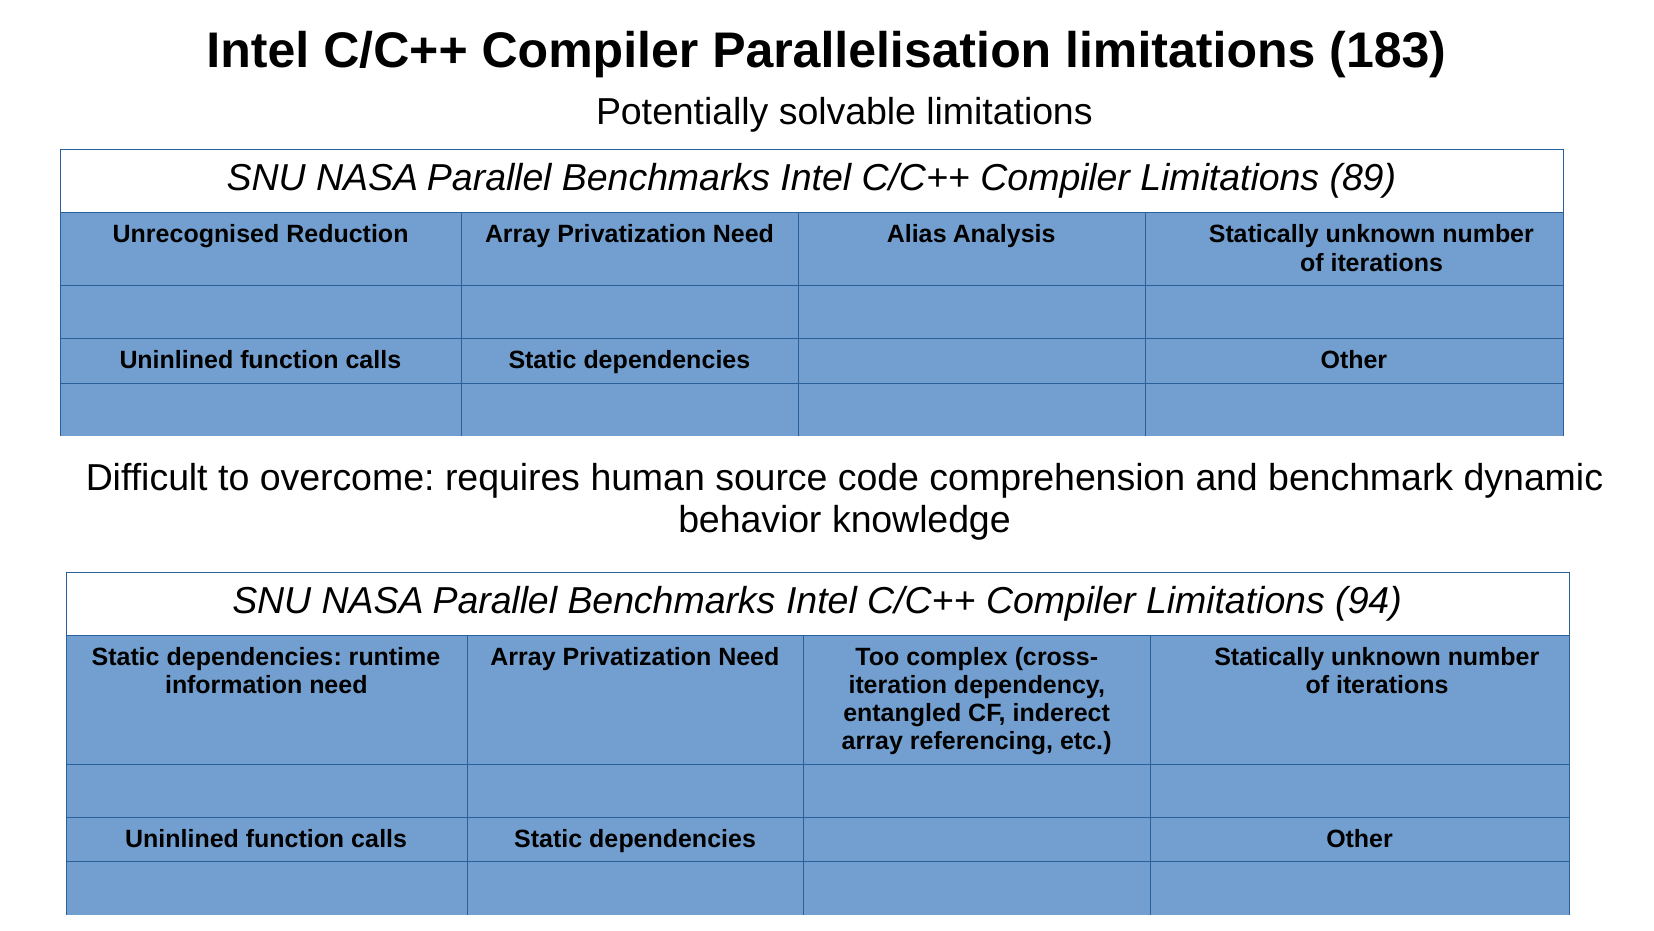

# Intel C/C++ Compiler Parallelisation limitations (183)
Potentially solvable limitations
| SNU NASA Parallel Benchmarks Intel C/C++ Compiler Limitations (89) | | | |
| --- | --- | --- | --- |
| Unrecognised Reduction | Array Privatization Need | Alias Analysis | Statically unknown number of iterations |
| | | | |
| Uninlined function calls | Static dependencies | | Other |
| | | | |
Difficult to overcome: requires human source code comprehension and benchmark dynamic behavior knowledge
| SNU NASA Parallel Benchmarks Intel C/C++ Compiler Limitations (94) | | | |
| --- | --- | --- | --- |
| Static dependencies: runtime information need | Array Privatization Need | Too complex (cross-iteration dependency, entangled CF, inderect array referencing, etc.) | Statically unknown number of iterations |
| | | | |
| Uninlined function calls | Static dependencies | | Other |
| | | | |